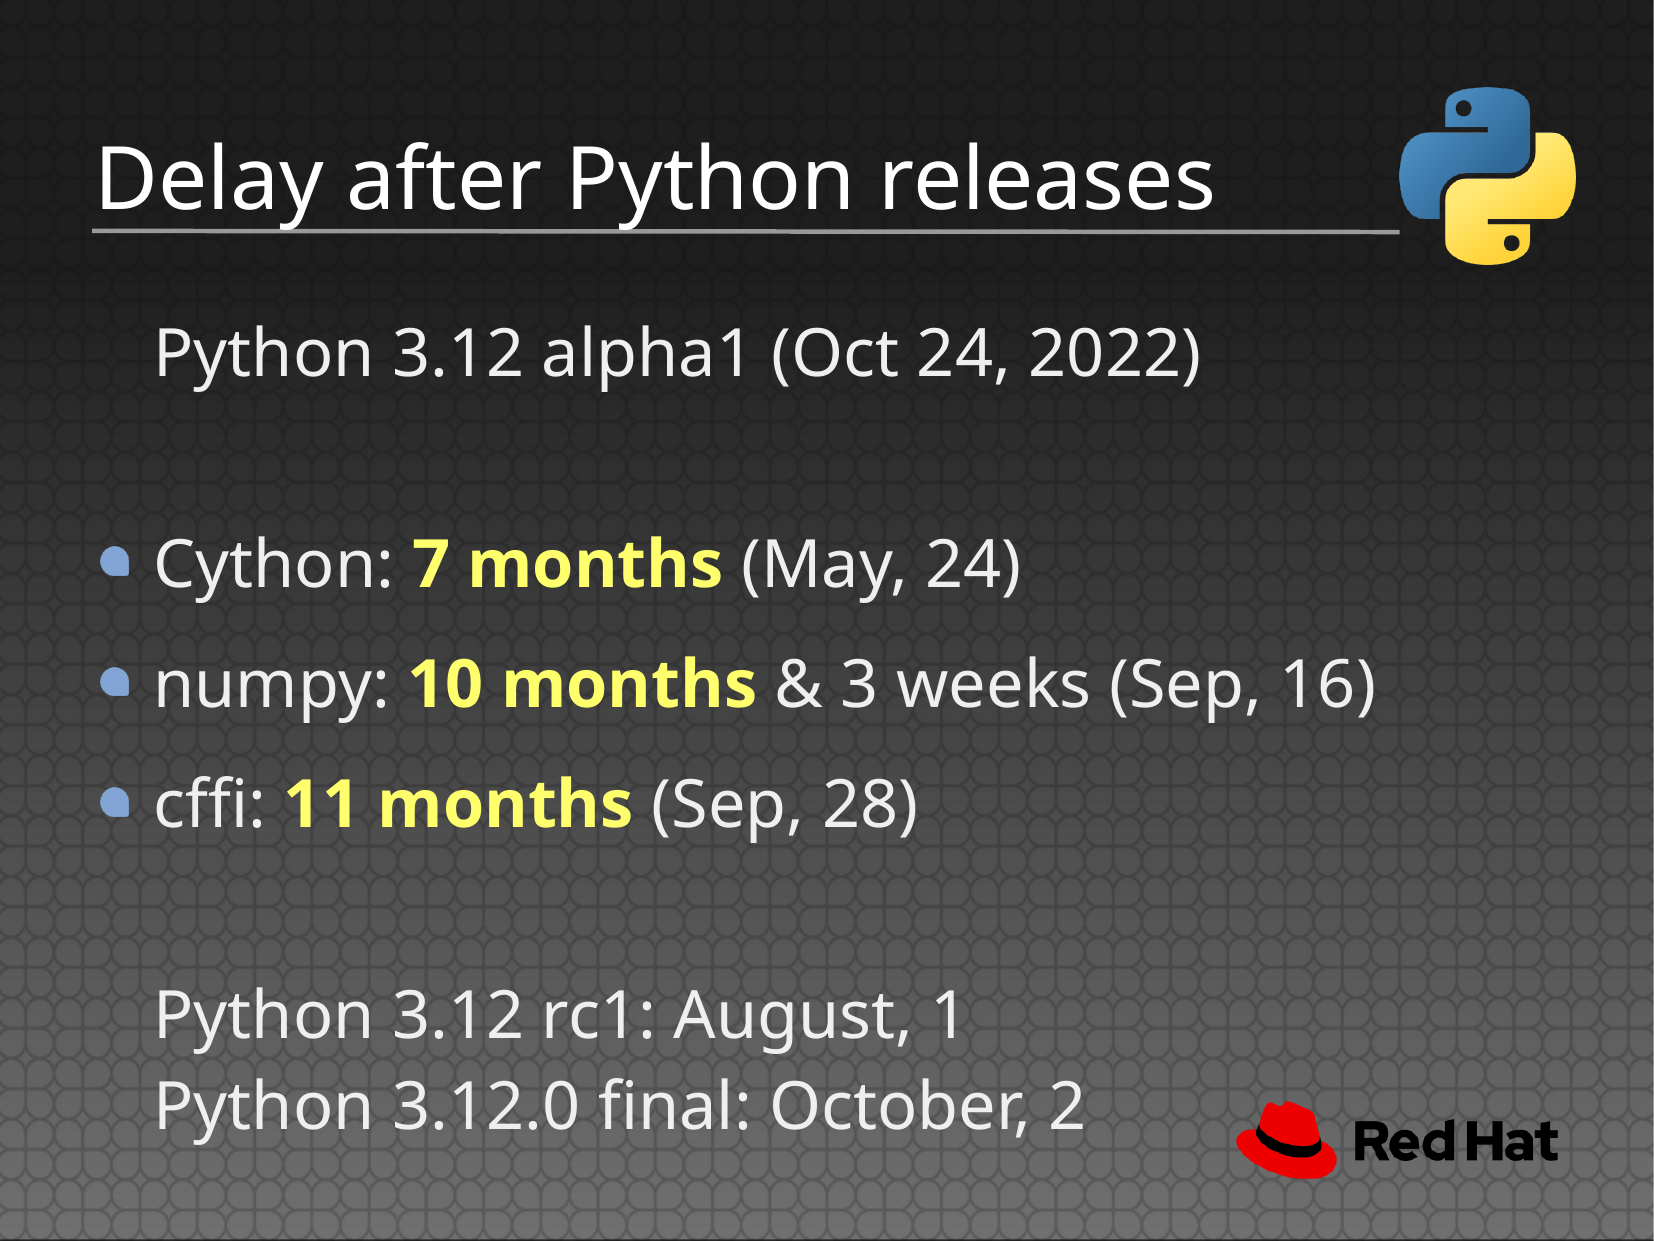

Delay after Python releases
# Python 3.12 alpha1 (Oct 24, 2022)
Cython: 7 months (May, 24)
numpy: 10 months & 3 weeks (Sep, 16)
cffi: 11 months (Sep, 28)
Python 3.12 rc1: August, 1
Python 3.12.0 final: October, 2